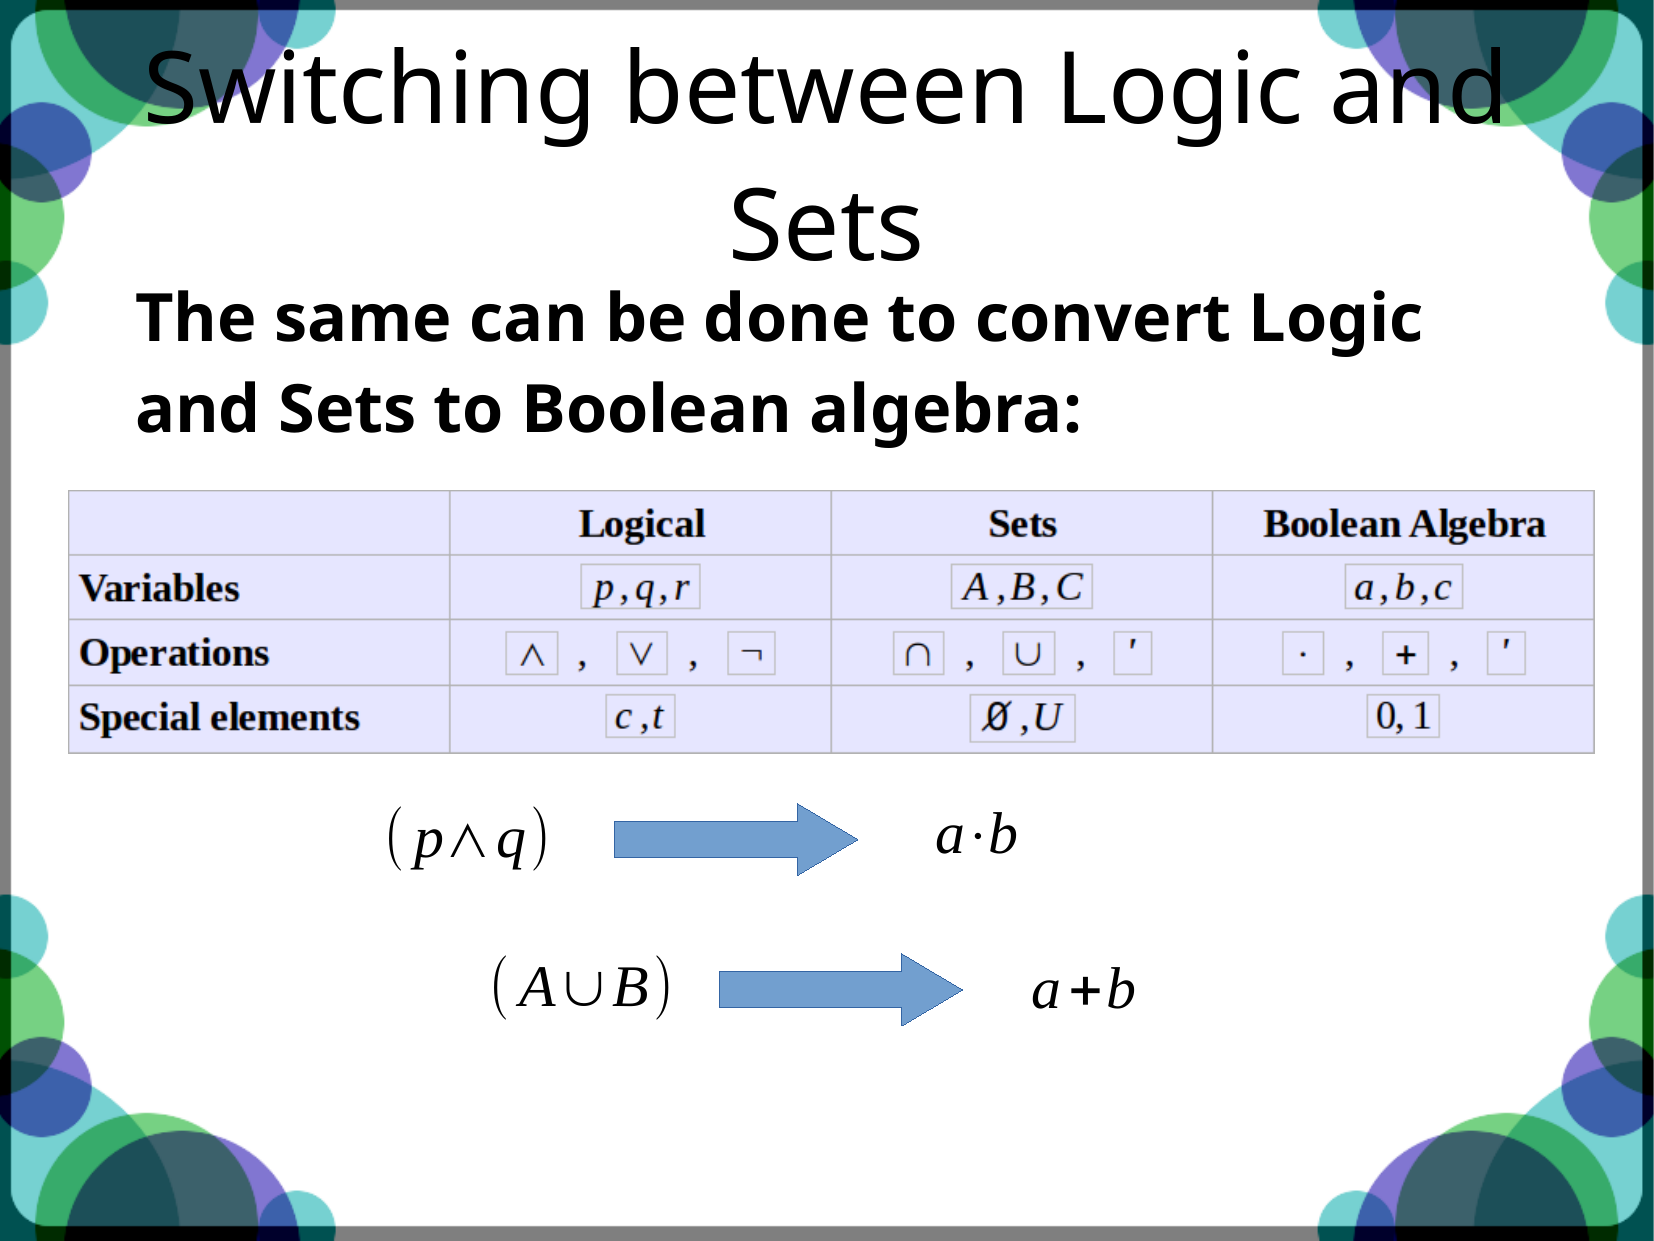

# Switching between Logic and Sets
The same can be done to convert Logic and Sets to Boolean algebra: